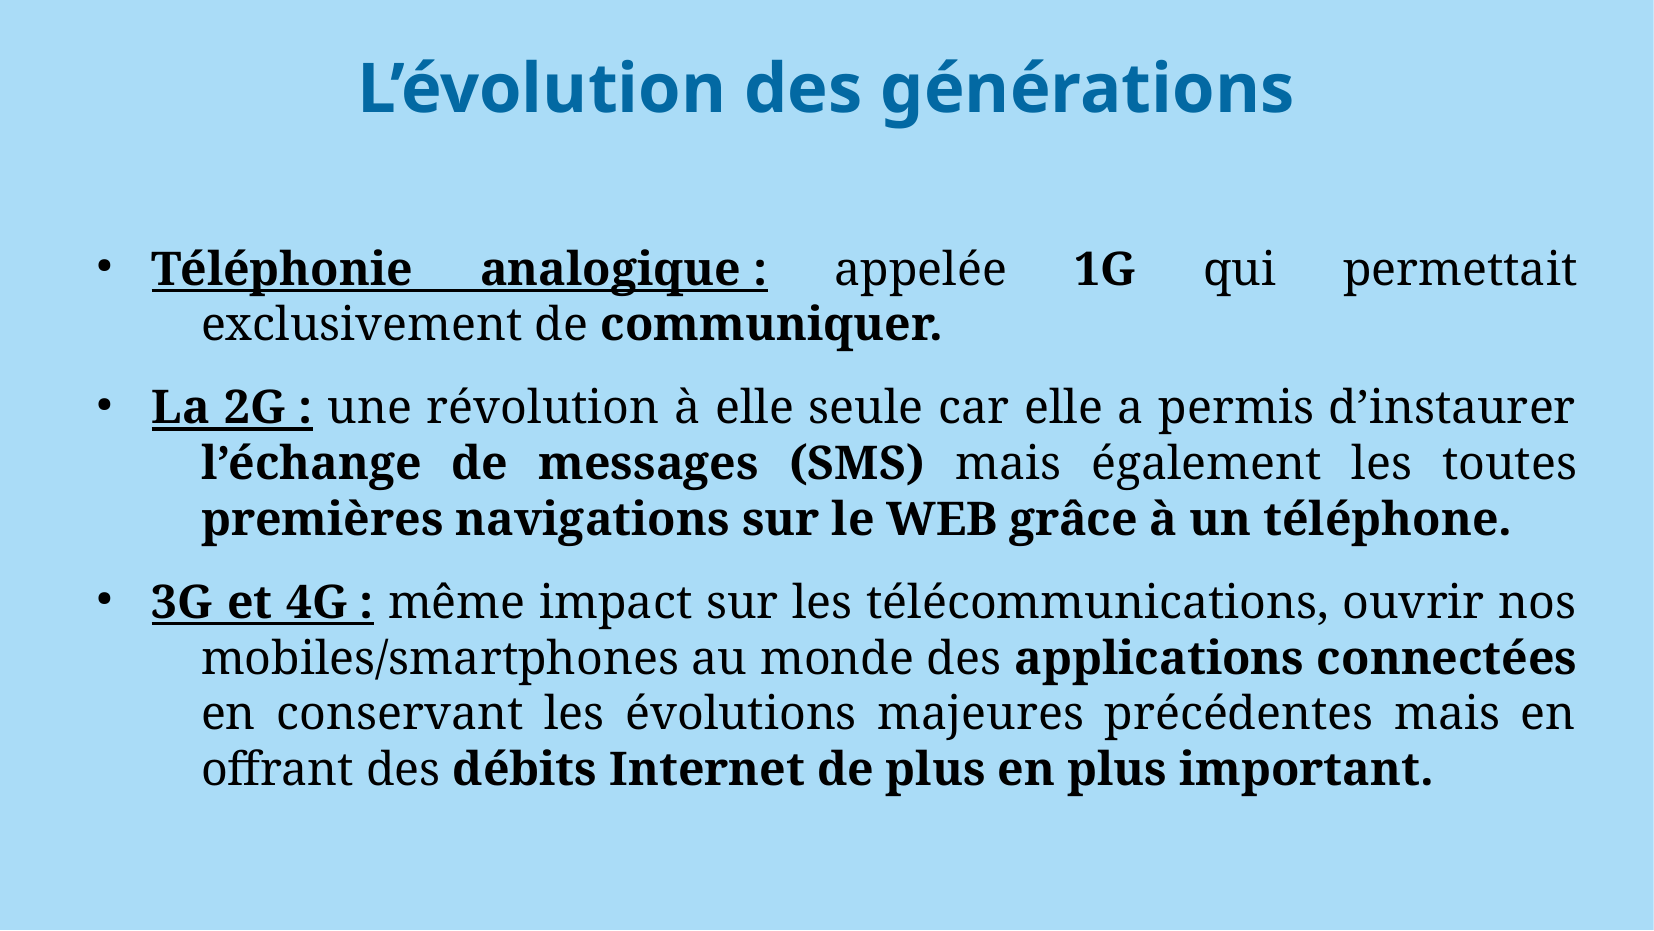

# L’évolution des générations
Téléphonie analogique : appelée 1G qui permettait exclusivement de communiquer.
La 2G : une révolution à elle seule car elle a permis d’instaurer l’échange de messages (SMS) mais également les toutes premières navigations sur le WEB grâce à un téléphone.
3G et 4G : même impact sur les télécommunications, ouvrir nos mobiles/smartphones au monde des applications connectées en conservant les évolutions majeures précédentes mais en offrant des débits Internet de plus en plus important.